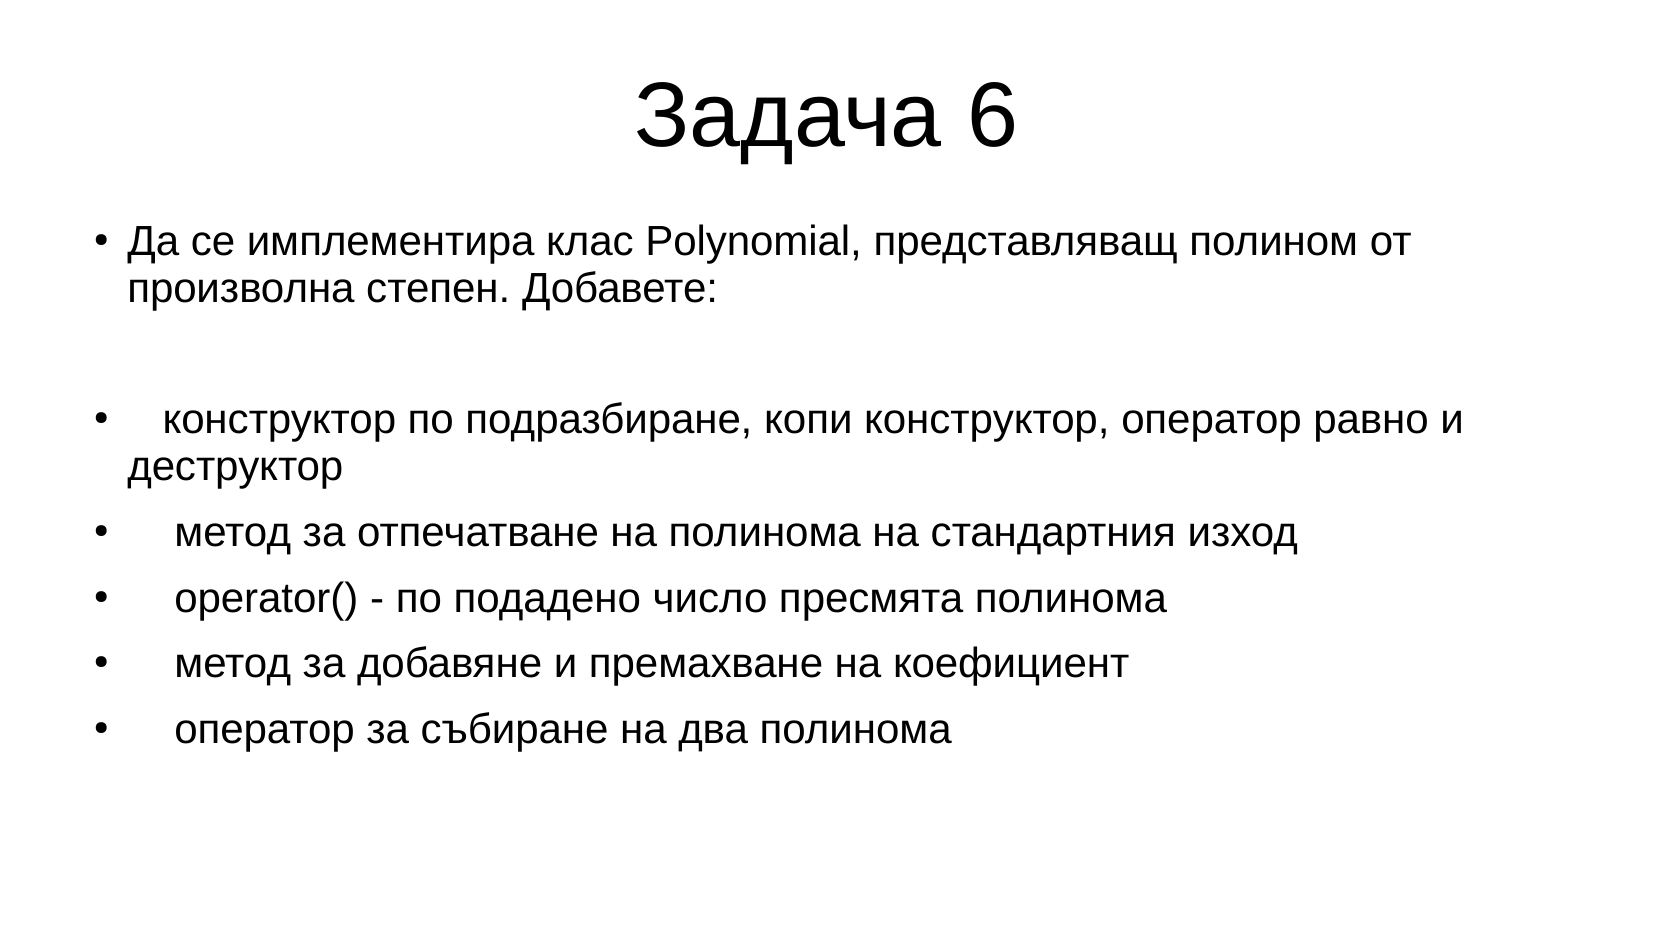

# Задача 6
Да се имплементира клас Polynomial, представляващ полином от произволна степен. Добавете:
 конструктор по подразбиране, копи конструктор, оператор равно и деструктор
 метод за отпечатване на полинома на стандартния изход
 operator() - по подадено число пресмята полинома
 метод за добавяне и премахване на коефициент
 оператор за събиране на два полинома